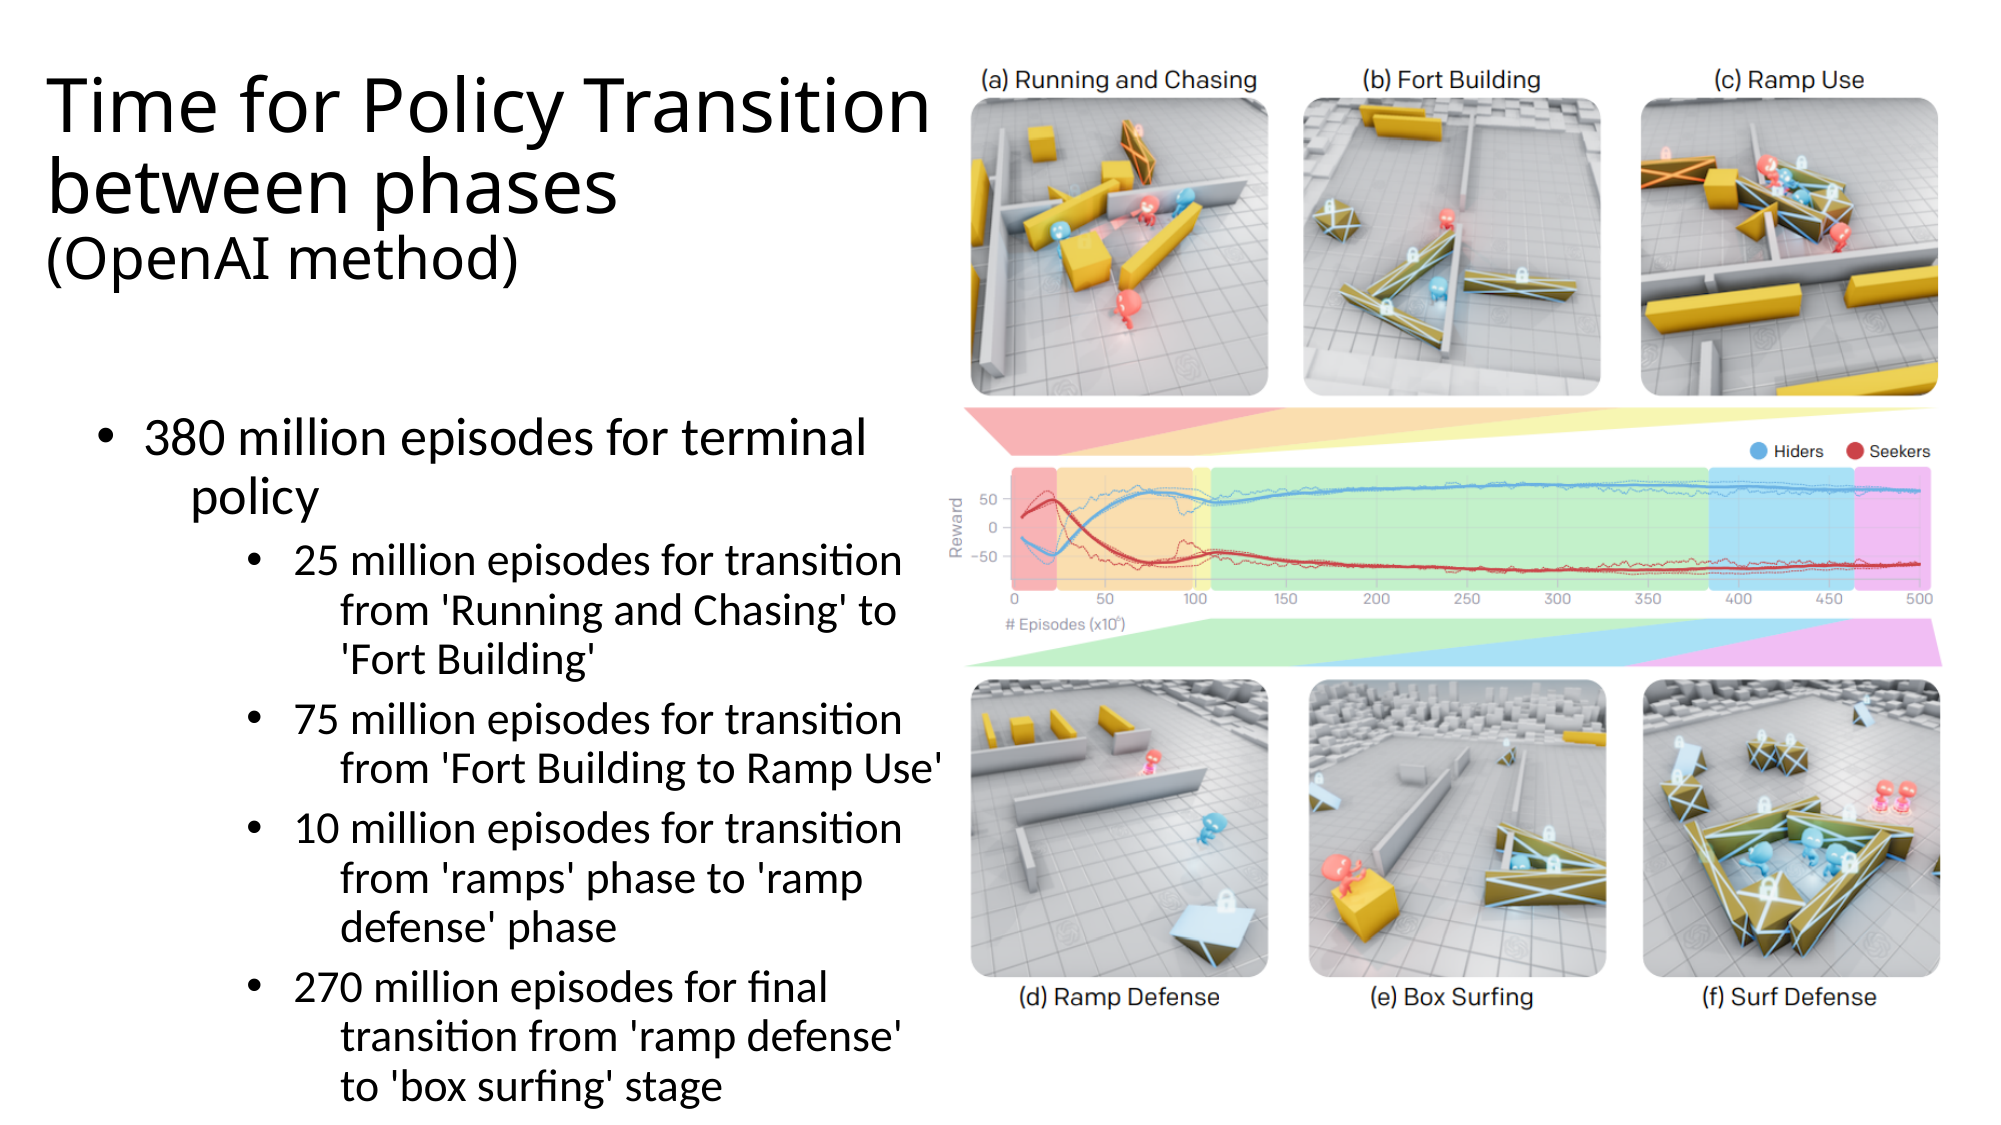

# Time for Policy Transition between phases  (OpenAI method)
380 million episodes for terminal policy
25 million episodes for transition from 'Running and Chasing' to 'Fort Building'
75 million episodes for transition from 'Fort Building to Ramp Use'
10 million episodes for transition from 'ramps' phase to 'ramp defense' phase
270 million episodes for final transition from 'ramp defense' to 'box surfing' stage